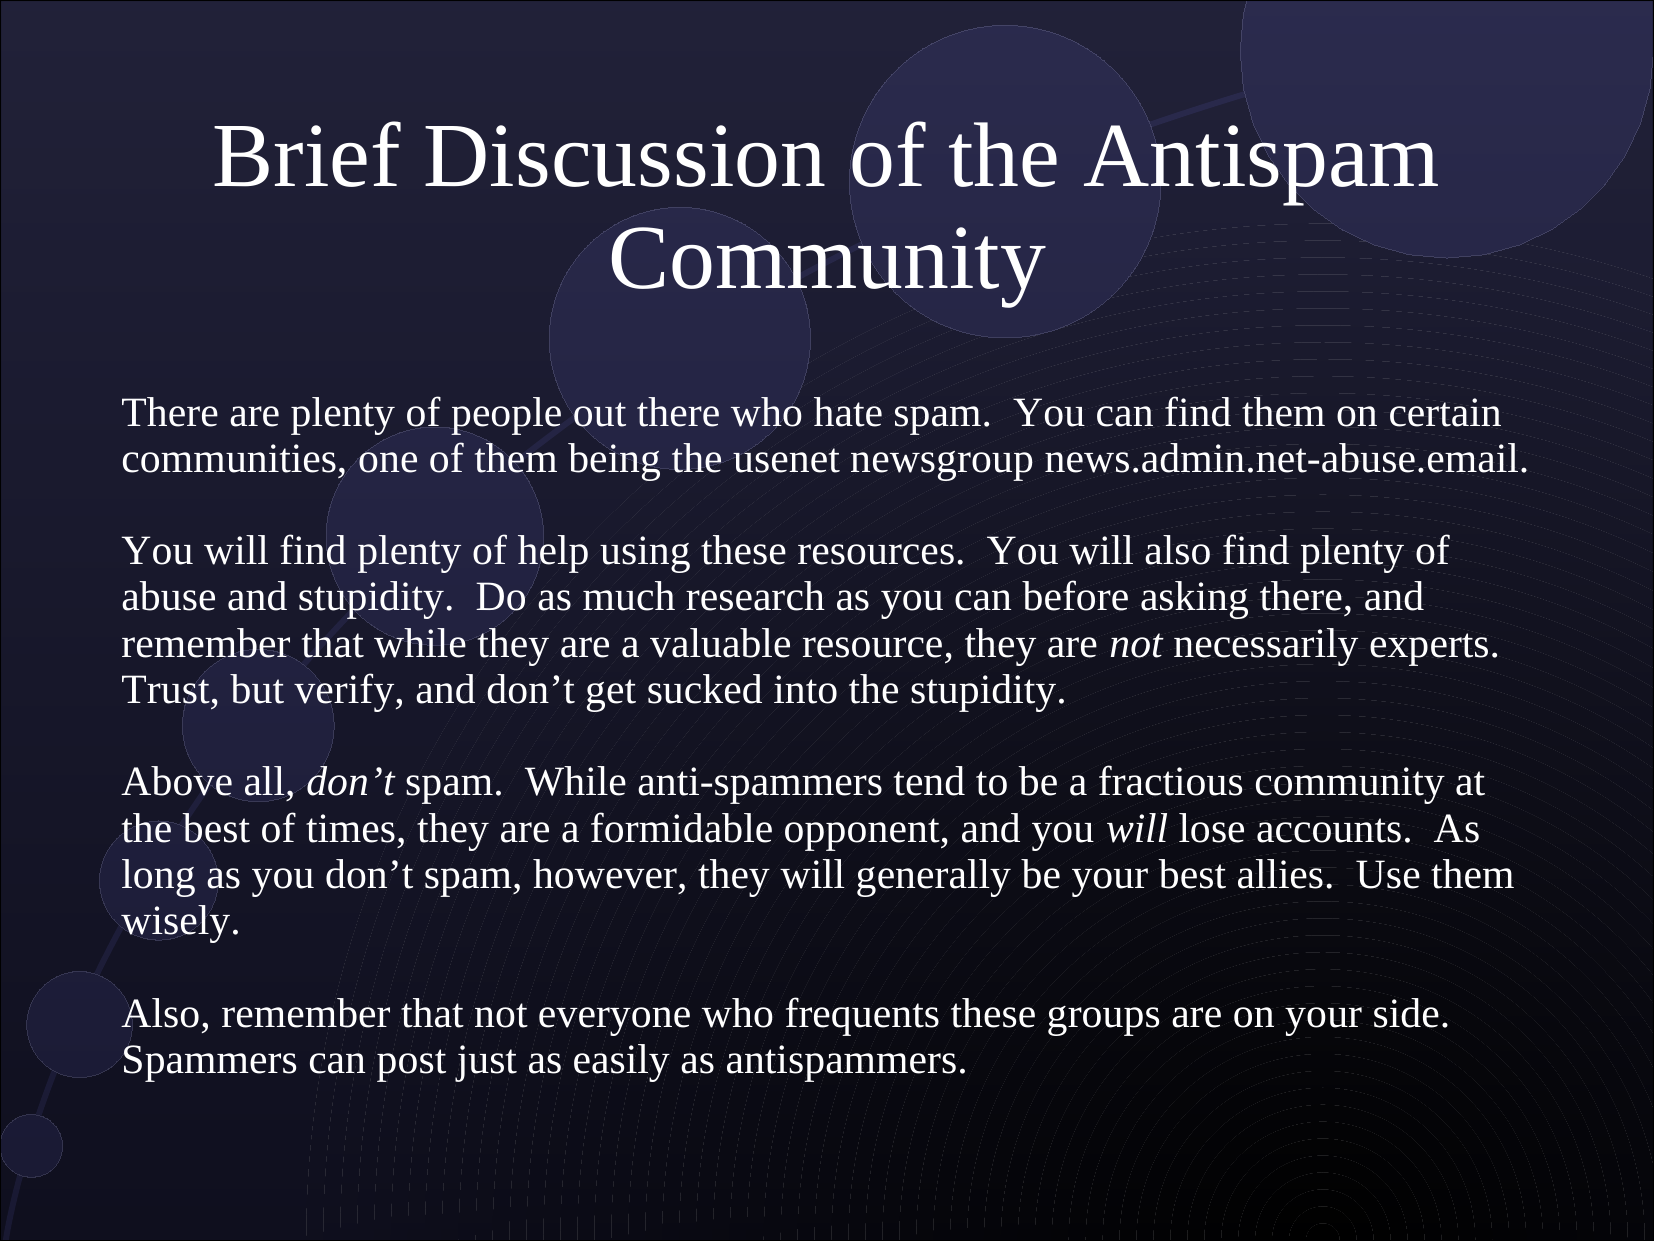

# Brief Discussion of the Antispam Community
There are plenty of people out there who hate spam. You can find them on certain communities, one of them being the usenet newsgroup news.admin.net-abuse.email.
You will find plenty of help using these resources. You will also find plenty of abuse and stupidity. Do as much research as you can before asking there, and remember that while they are a valuable resource, they are not necessarily experts. Trust, but verify, and don’t get sucked into the stupidity.
Above all, don’t spam. While anti-spammers tend to be a fractious community at the best of times, they are a formidable opponent, and you will lose accounts. As long as you don’t spam, however, they will generally be your best allies. Use them wisely.
Also, remember that not everyone who frequents these groups are on your side. Spammers can post just as easily as antispammers.